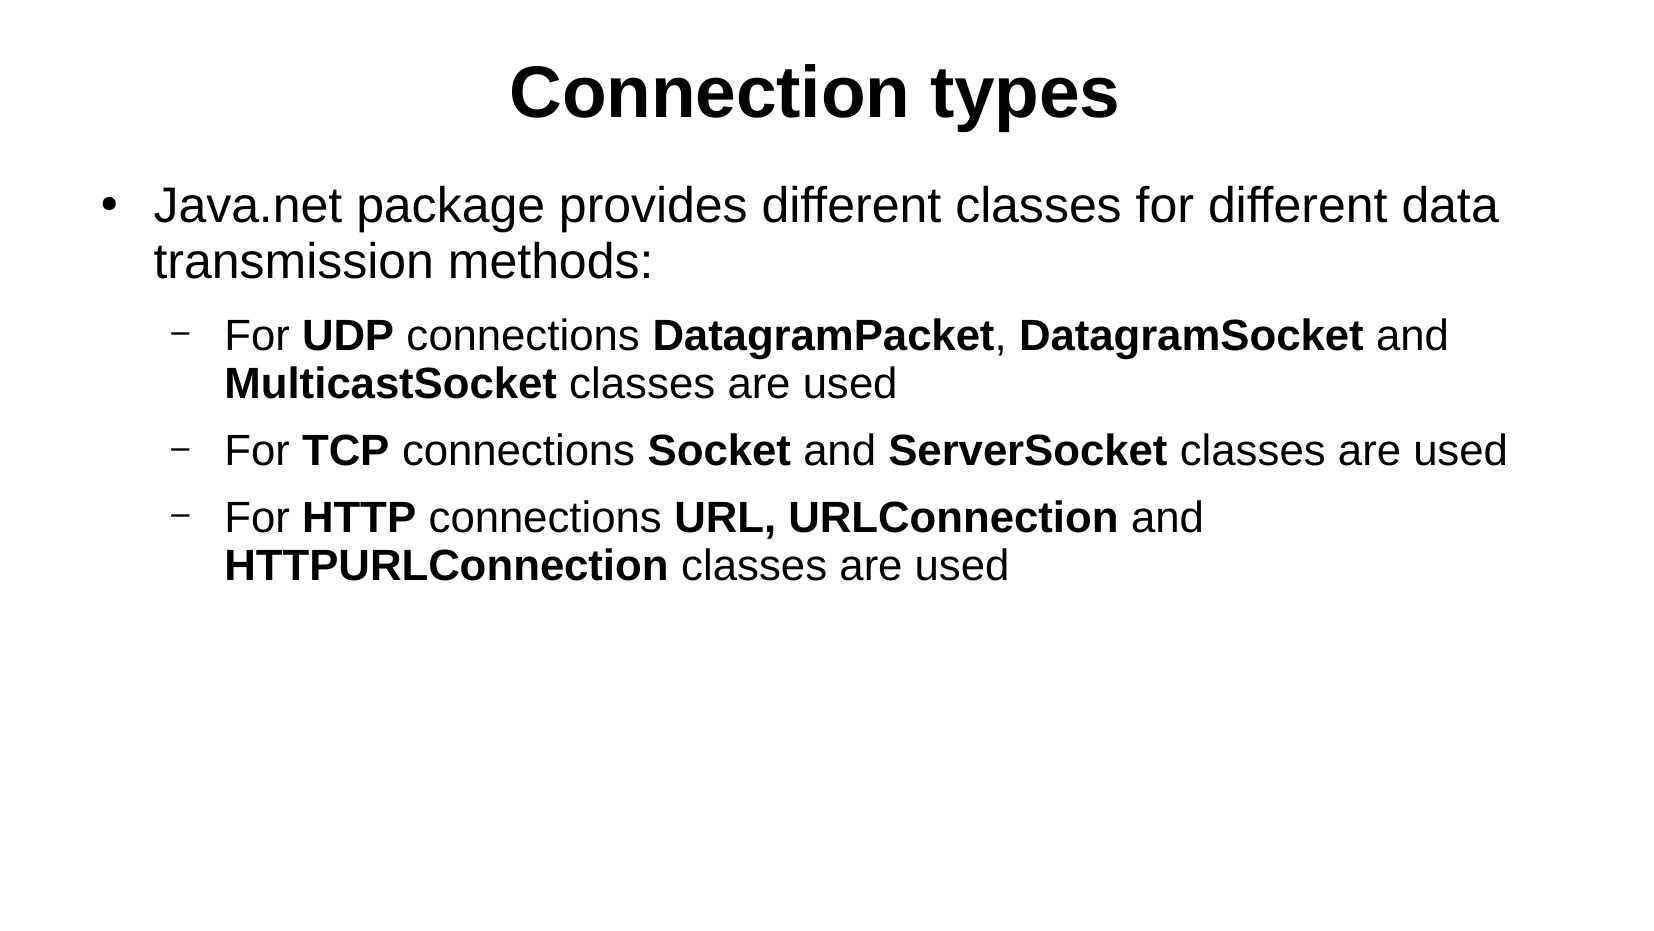

# Connection types
Java.net package provides different classes for different data transmission methods:
For UDP connections DatagramPacket, DatagramSocket and MulticastSocket classes are used
For TCP connections Socket and ServerSocket classes are used
For HTTP connections URL, URLConnection and HTTPURLConnection classes are used